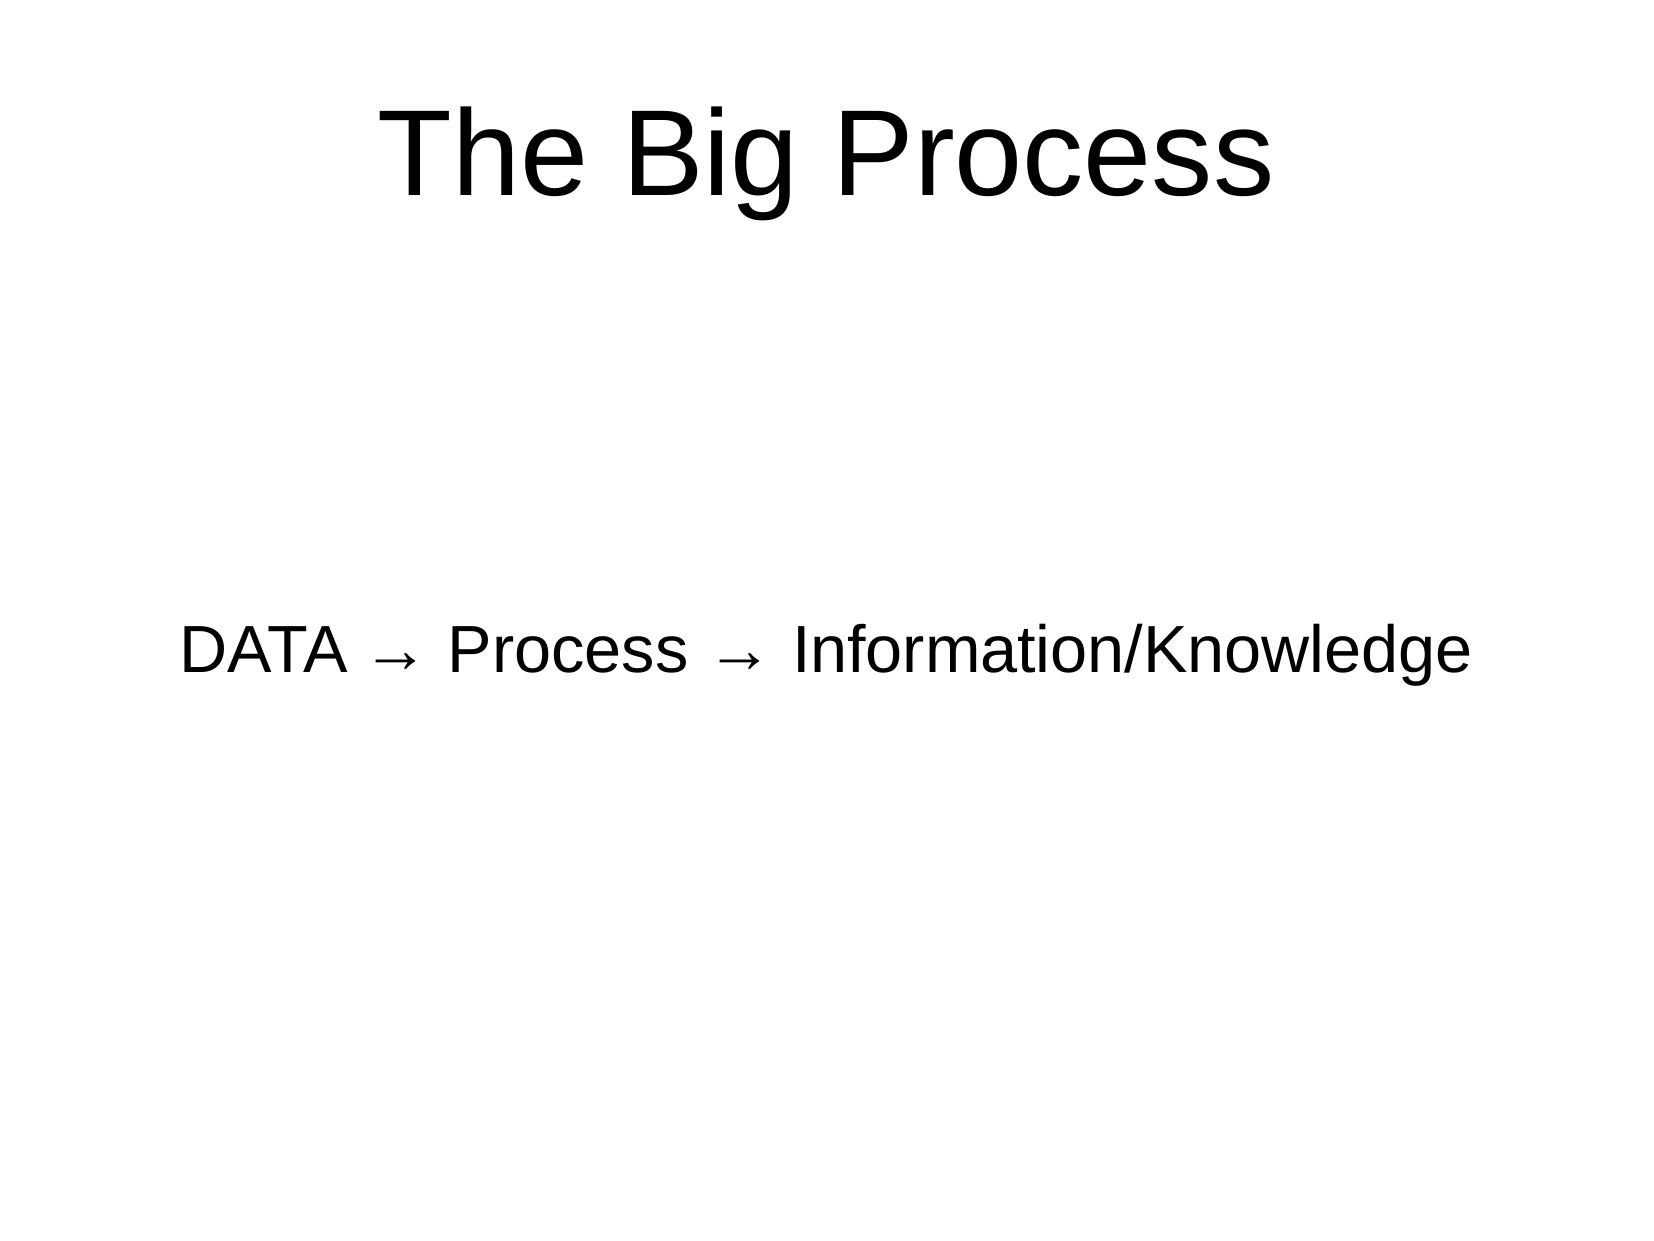

# The Big Process
DATA → Process → Information/Knowledge